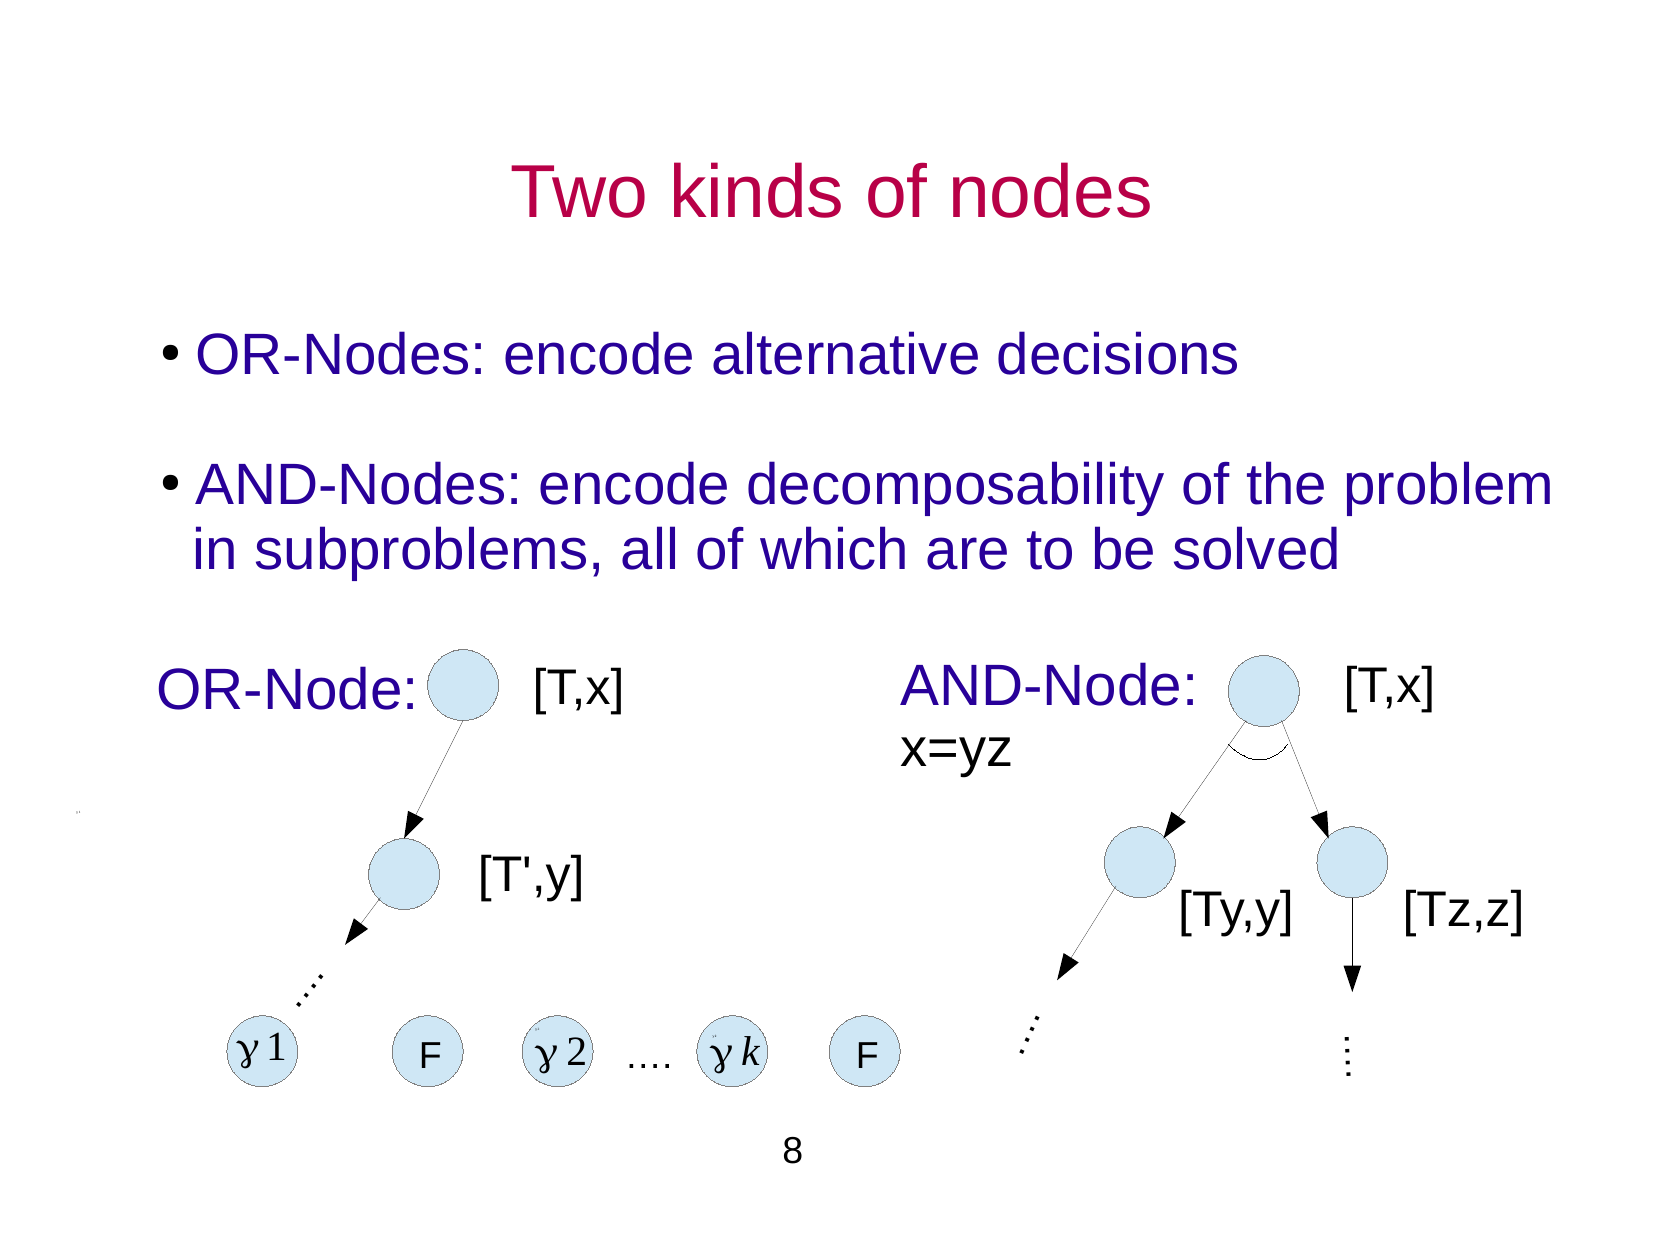

Two kinds of nodes
OR-Nodes: encode alternative decisions
AND-Nodes: encode decomposability of the problem
 in subproblems, all of which are to be solved
AND-Node:
x=yz
[T,x]
OR-Node:
[T,x]
[T',y]
[Tz,z]
[Ty,y]
….
….
….
F
….
F
8